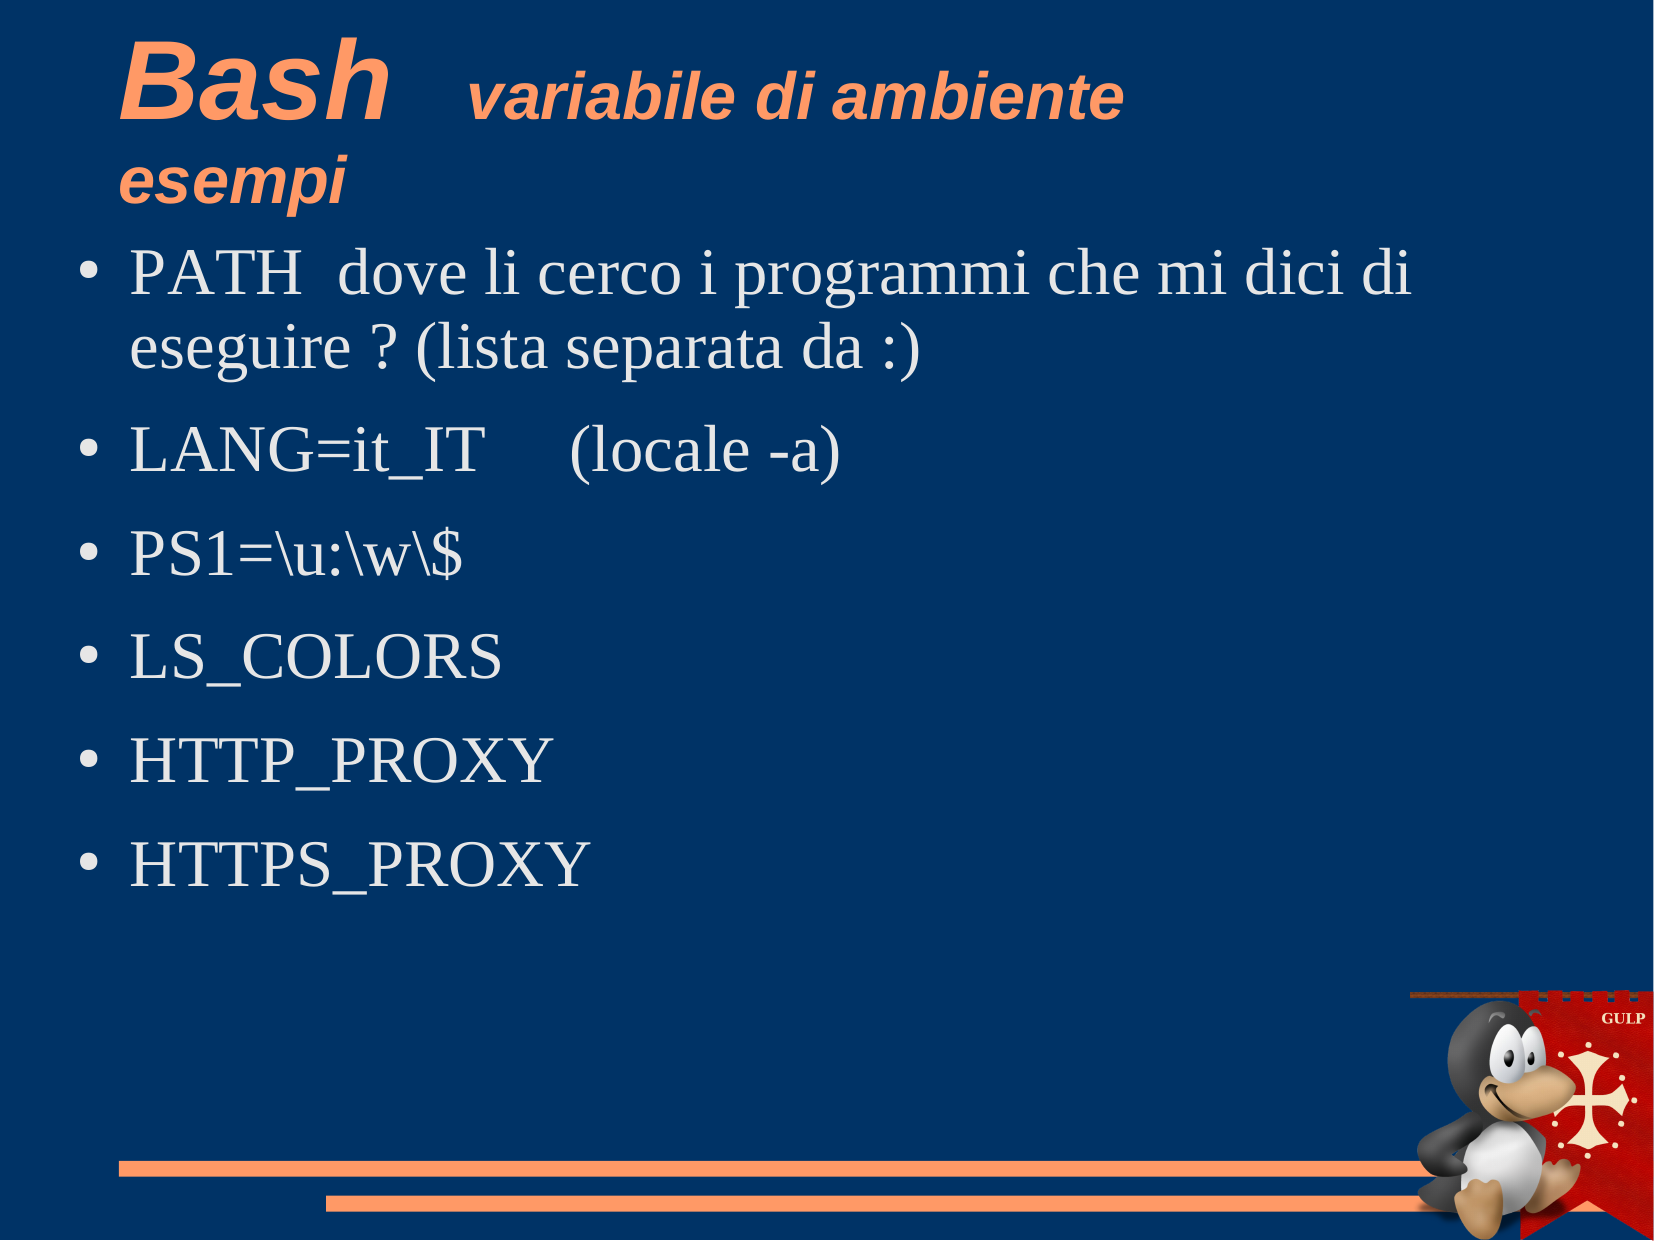

# Bash variabile di ambiente esempi
PATH dove li cerco i programmi che mi dici di eseguire ? (lista separata da :)
LANG=it_IT (locale -a)
PS1=\u:\w\$
LS_COLORS
HTTP_PROXY
HTTPS_PROXY